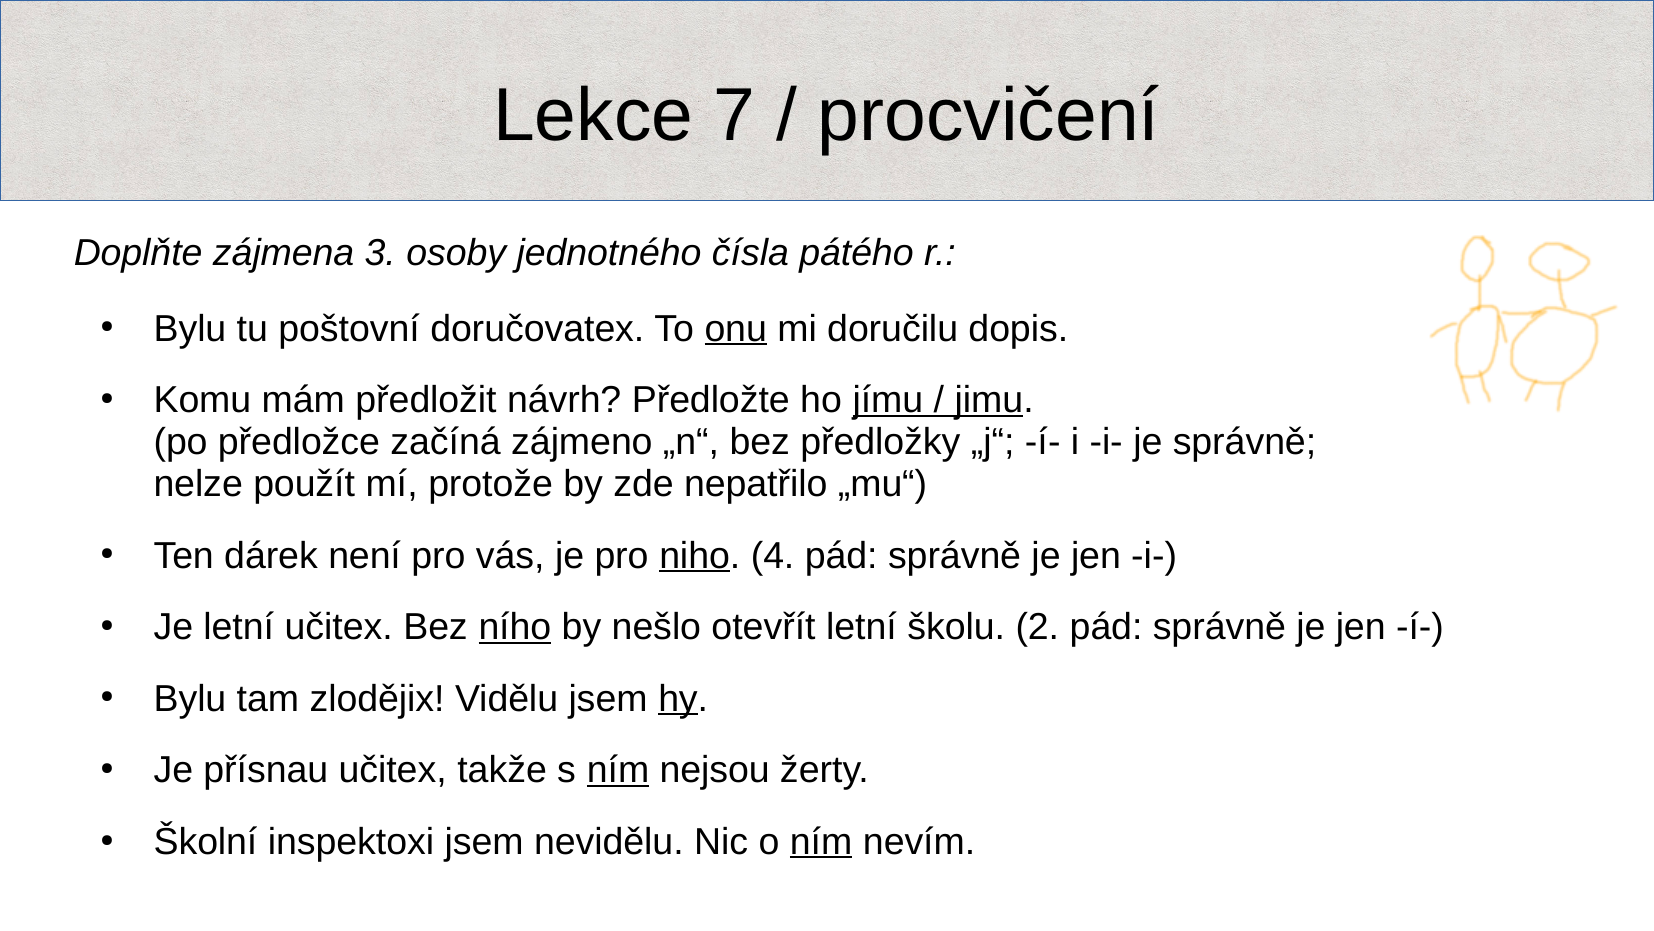

# Lekce 7 / procvičení
Doplňte zájmena 3. osoby jednotného čísla pátého r.:
Bylu tu poštovní doručovatex. To onu mi doručilu dopis.
Komu mám předložit návrh? Předložte ho jímu / jimu.
(po předložce začíná zájmeno „n“, bez předložky „j“; -í- i -i- je správně;
nelze použít mí, protože by zde nepatřilo „mu“)
Ten dárek není pro vás, je pro niho. (4. pád: správně je jen -i-)
Je letní učitex. Bez ního by nešlo otevřít letní školu. (2. pád: správně je jen -í-)
Bylu tam zlodějix! Vidělu jsem hy.
Je přísnau učitex, takže s ním nejsou žerty.
Školní inspektoxi jsem nevidělu. Nic o ním nevím.